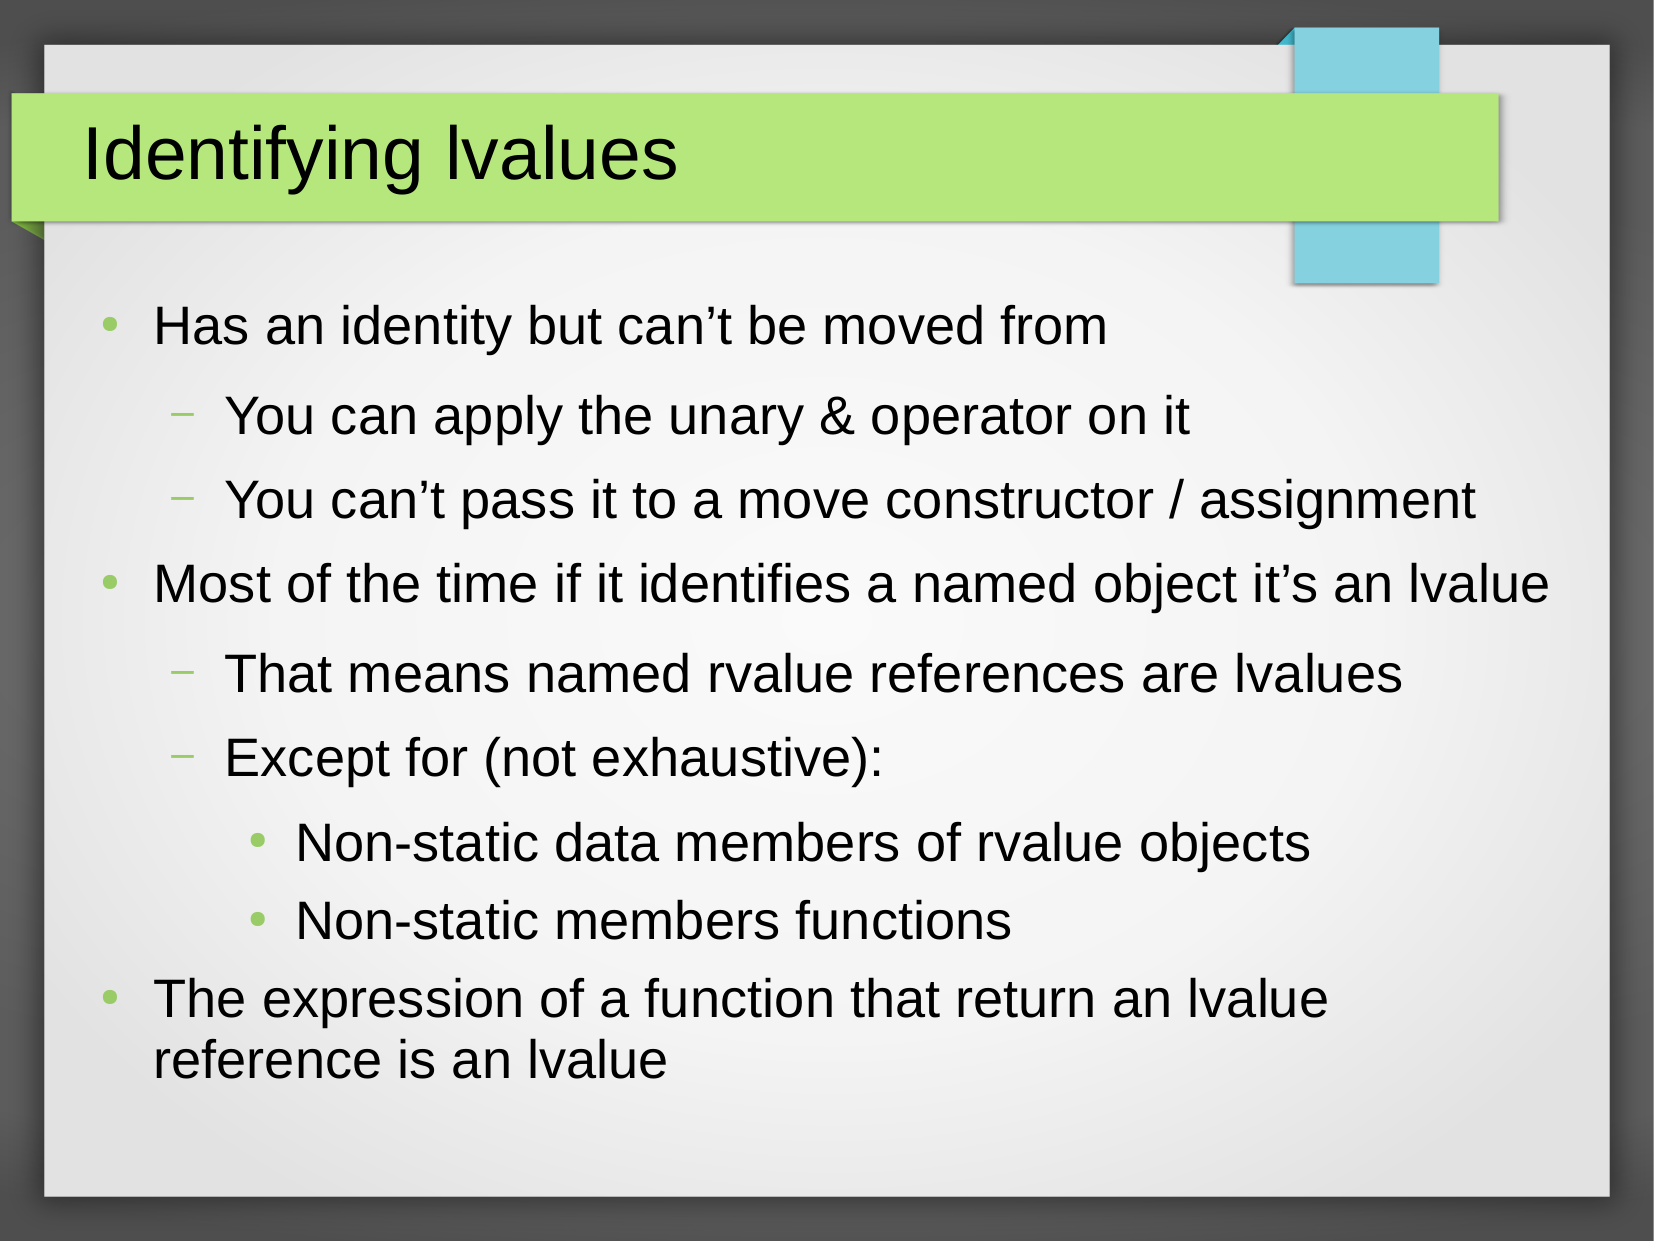

# Identifying lvalues
Has an identity but can’t be moved from
You can apply the unary & operator on it
You can’t pass it to a move constructor / assignment
Most of the time if it identifies a named object it’s an lvalue
That means named rvalue references are lvalues
Except for (not exhaustive):
Non-static data members of rvalue objects
Non-static members functions
The expression of a function that return an lvalue reference is an lvalue